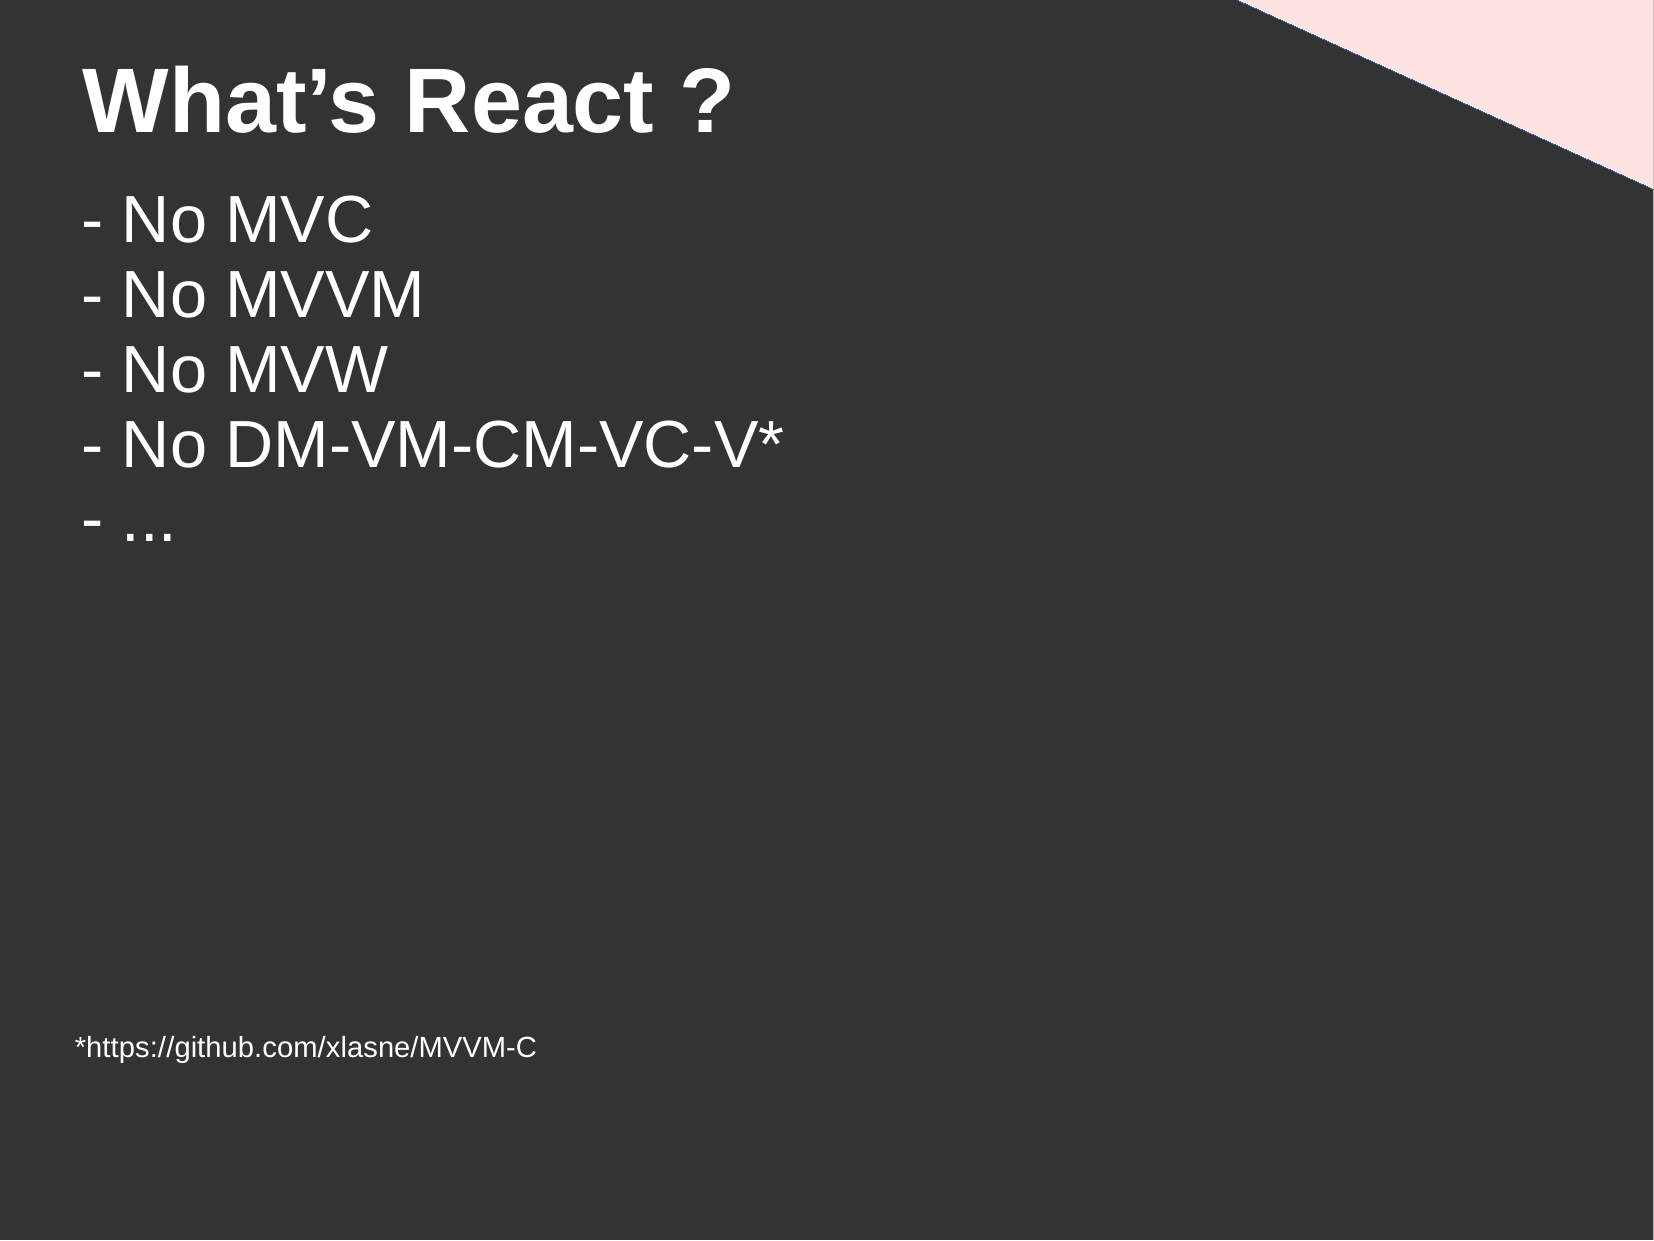

# What’s React ?
- No MVC
- No MVVM
- No MVW
- No DM-VM-CM-VC-V*
- ...
*https://github.com/xlasne/MVVM-C